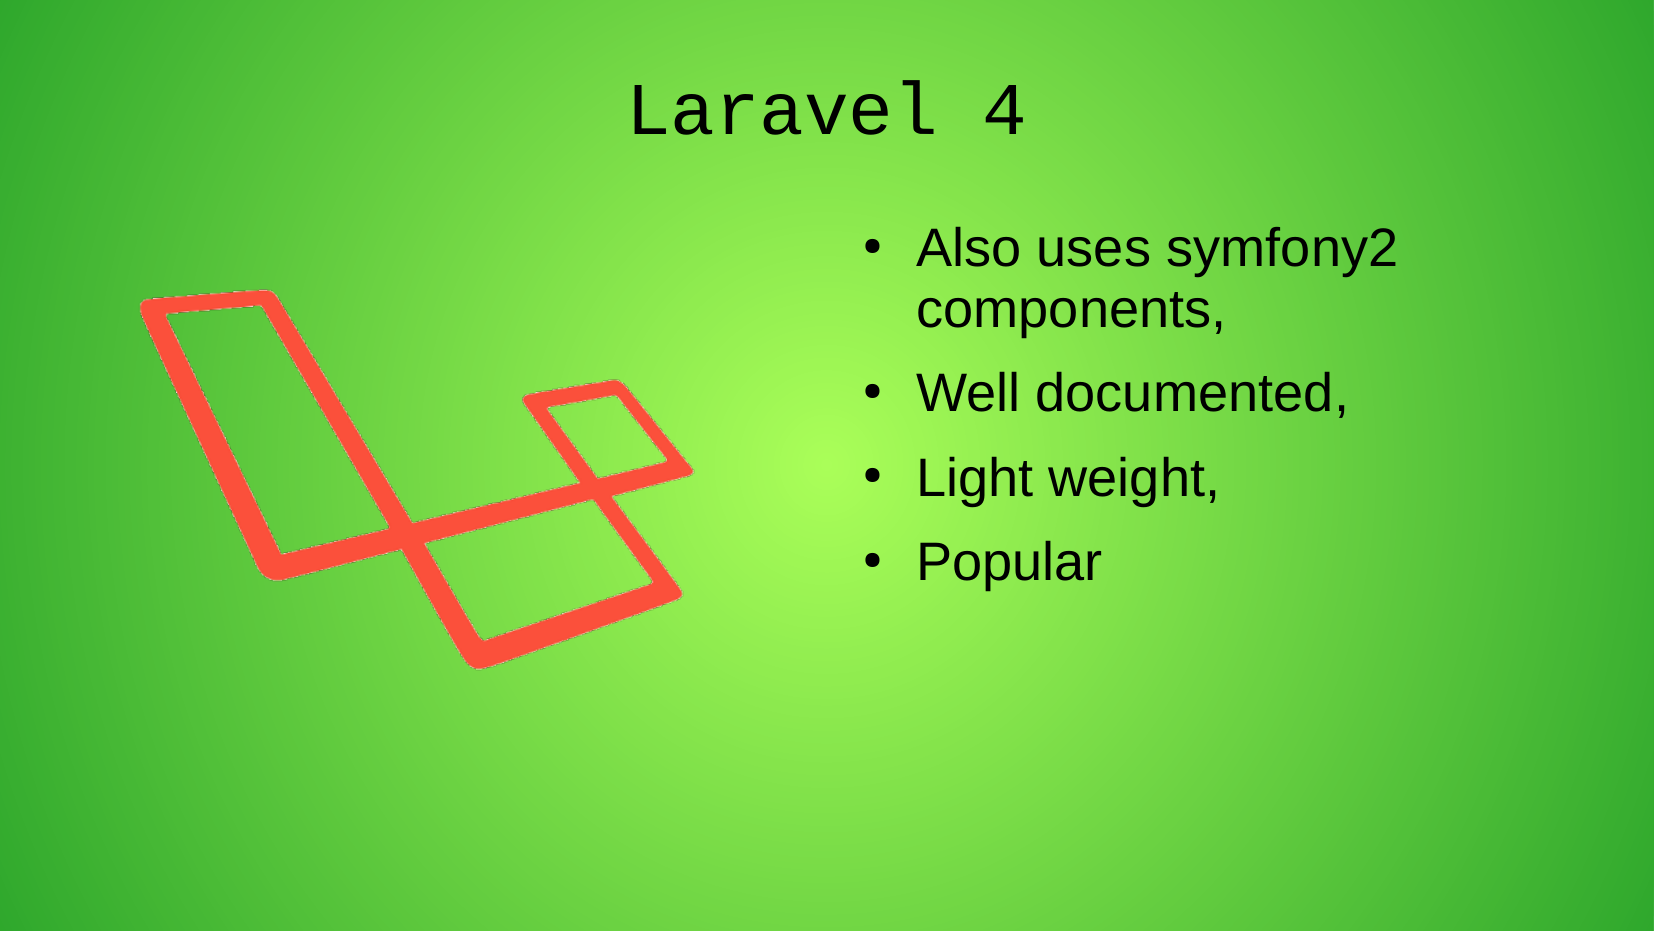

# Laravel 4
Also uses symfony2 components,
Well documented,
Light weight,
Popular